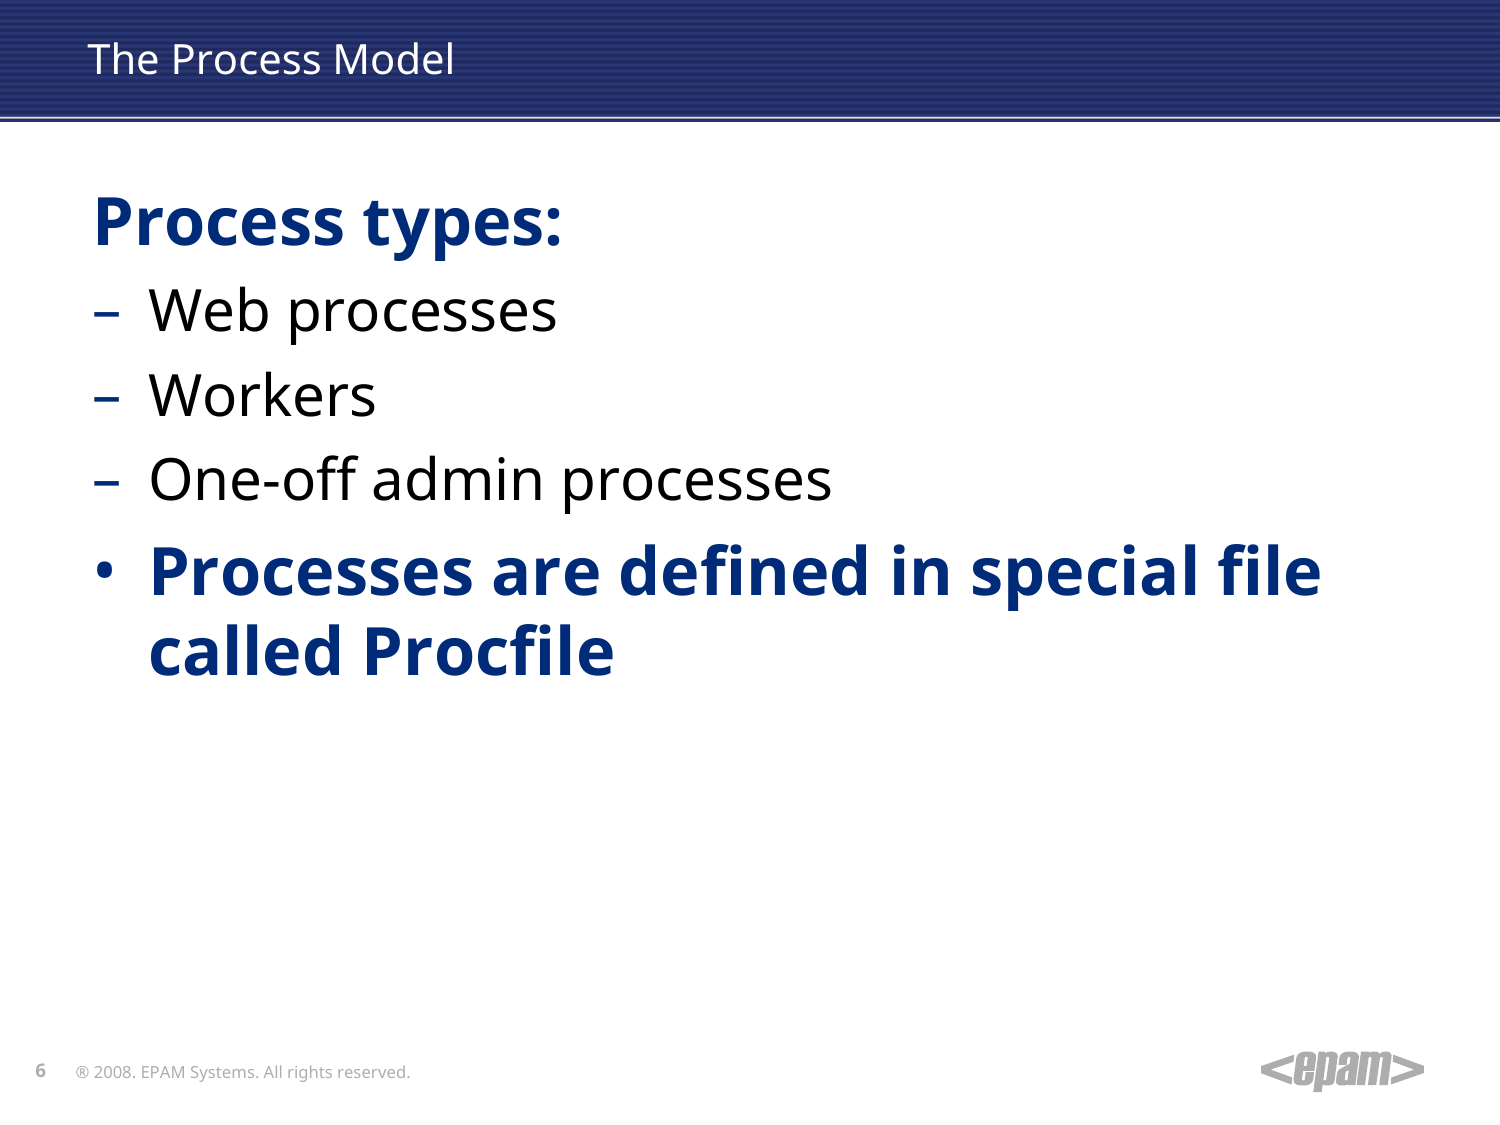

The Process Model
Process types:
Web processes
Workers
One-off admin processes
Processes are defined in special file called Procfile